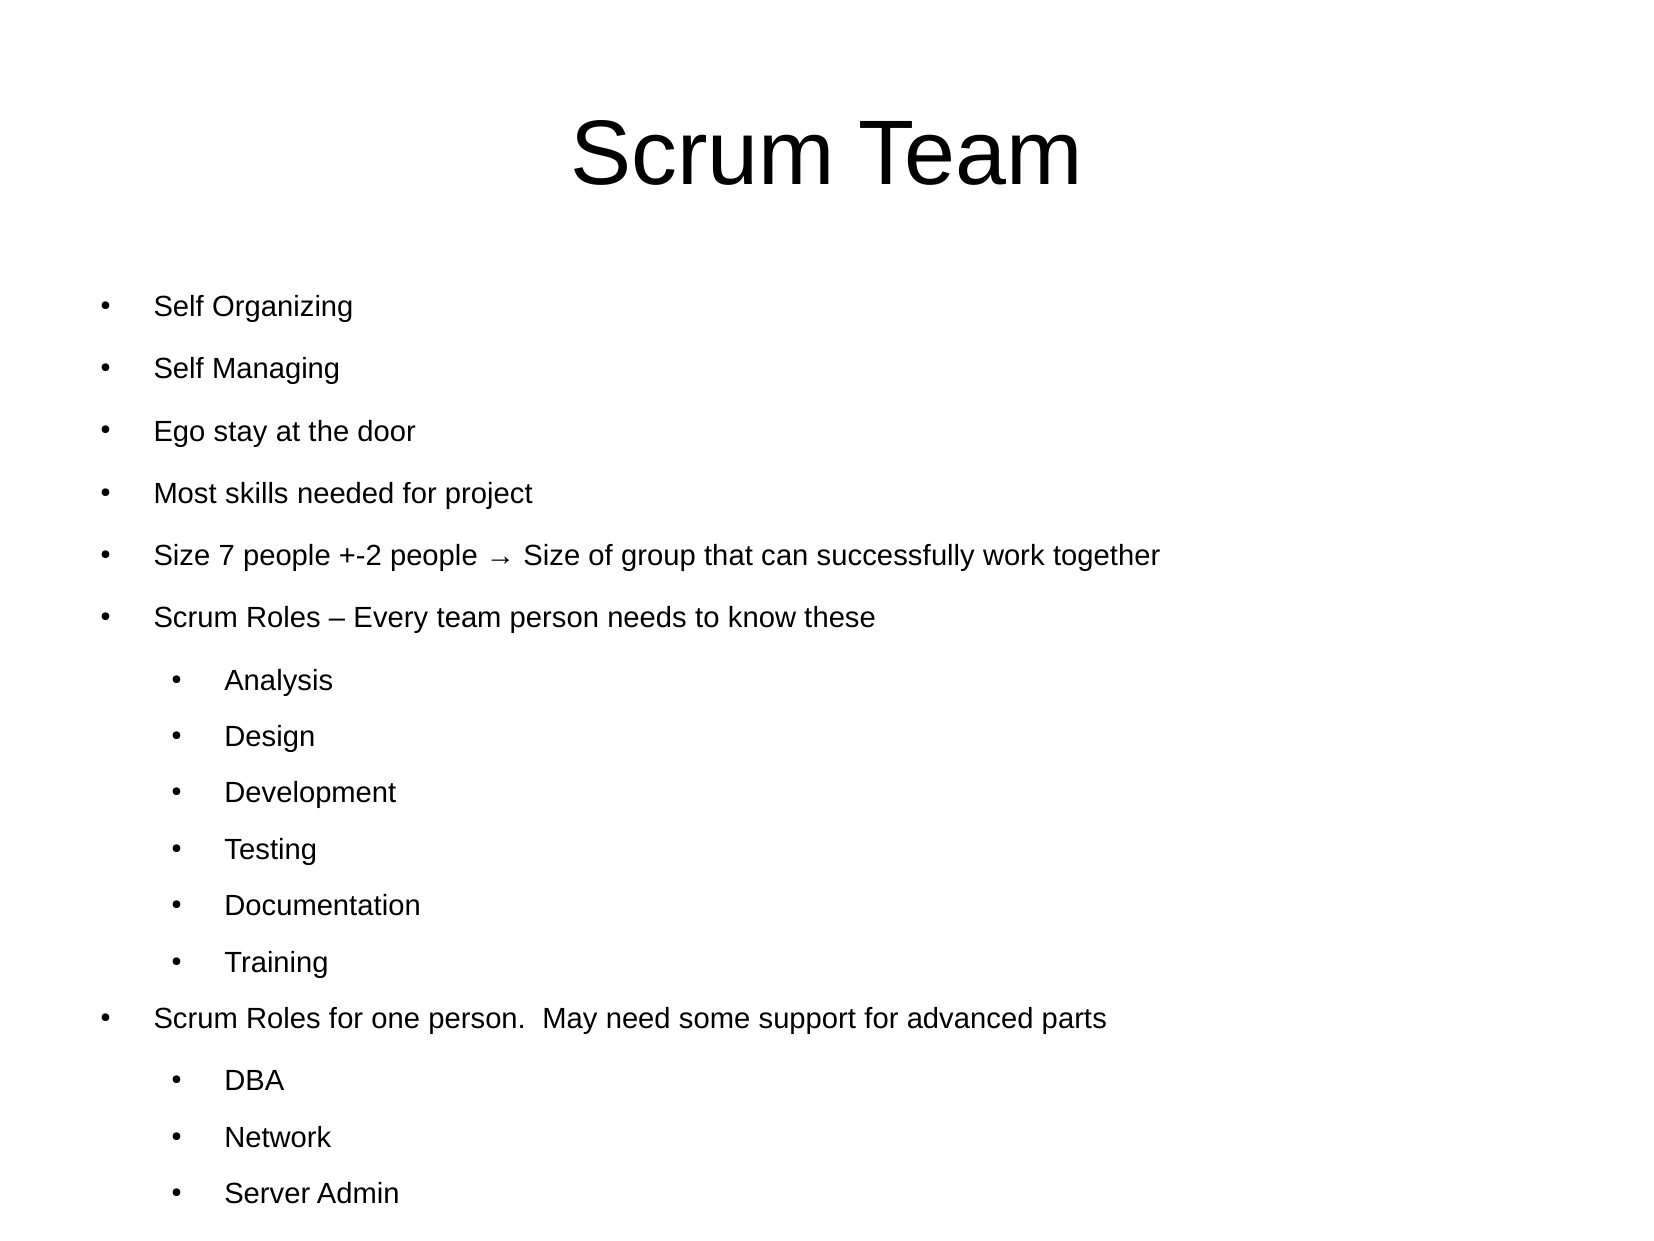

# Scrum Team
Self Organizing
Self Managing
Ego stay at the door
Most skills needed for project
Size 7 people +-2 people → Size of group that can successfully work together
Scrum Roles – Every team person needs to know these
Analysis
Design
Development
Testing
Documentation
Training
Scrum Roles for one person. May need some support for advanced parts
DBA
Network
Server Admin